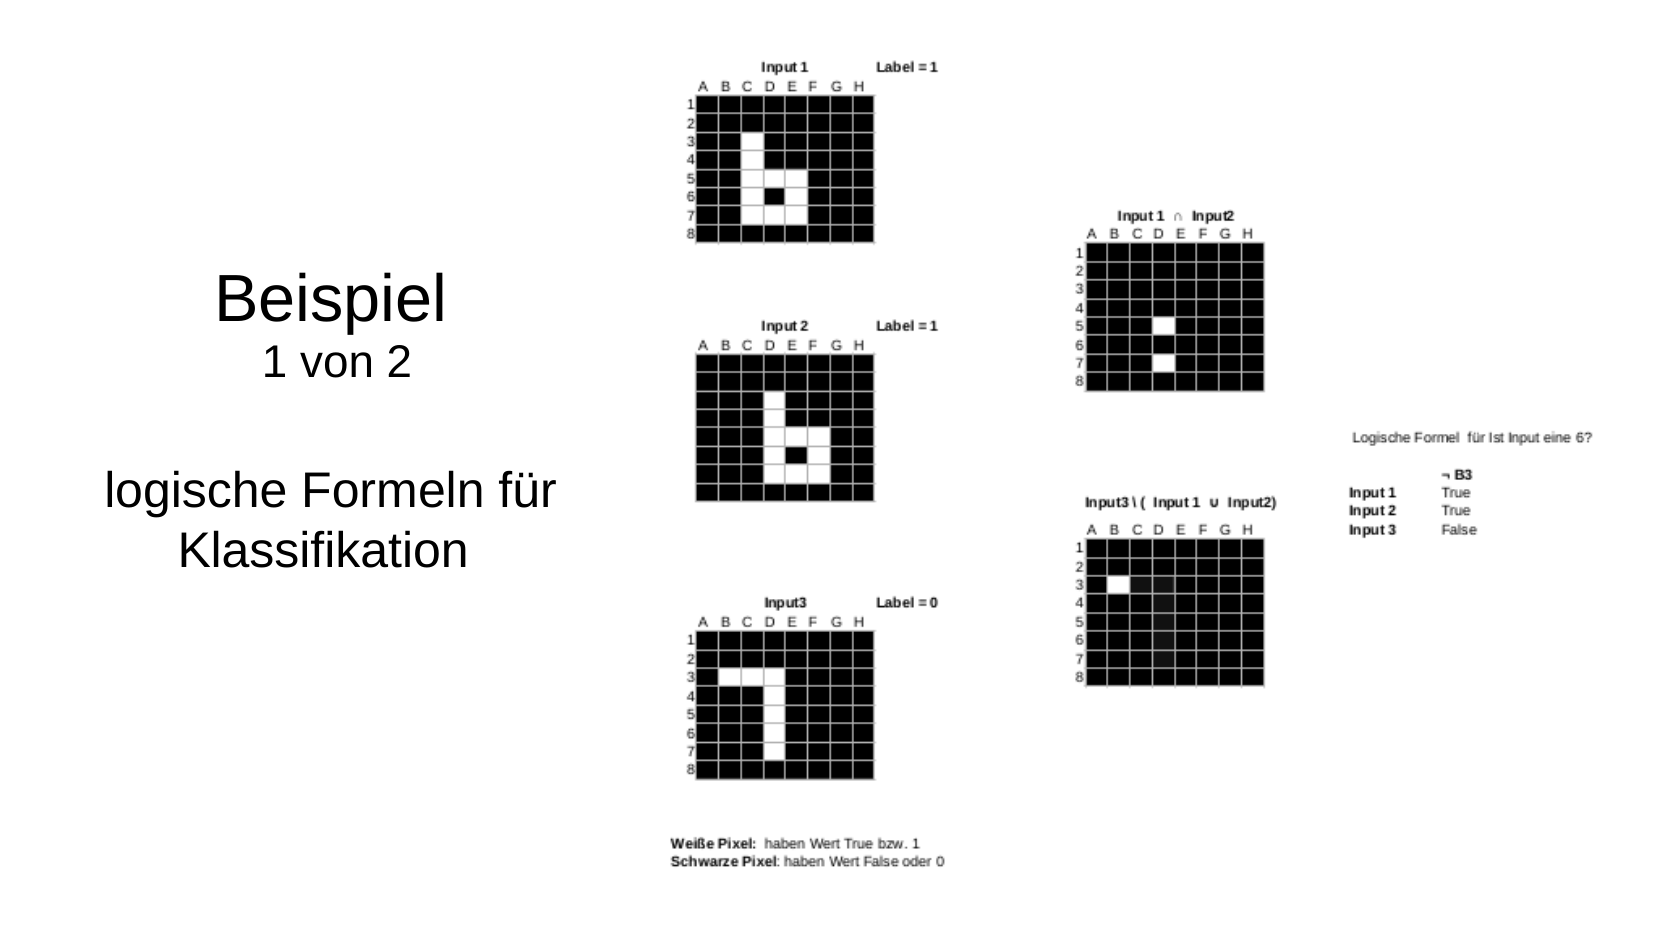

# Beispiel 1 von 2 logische Formeln für Klassifikation